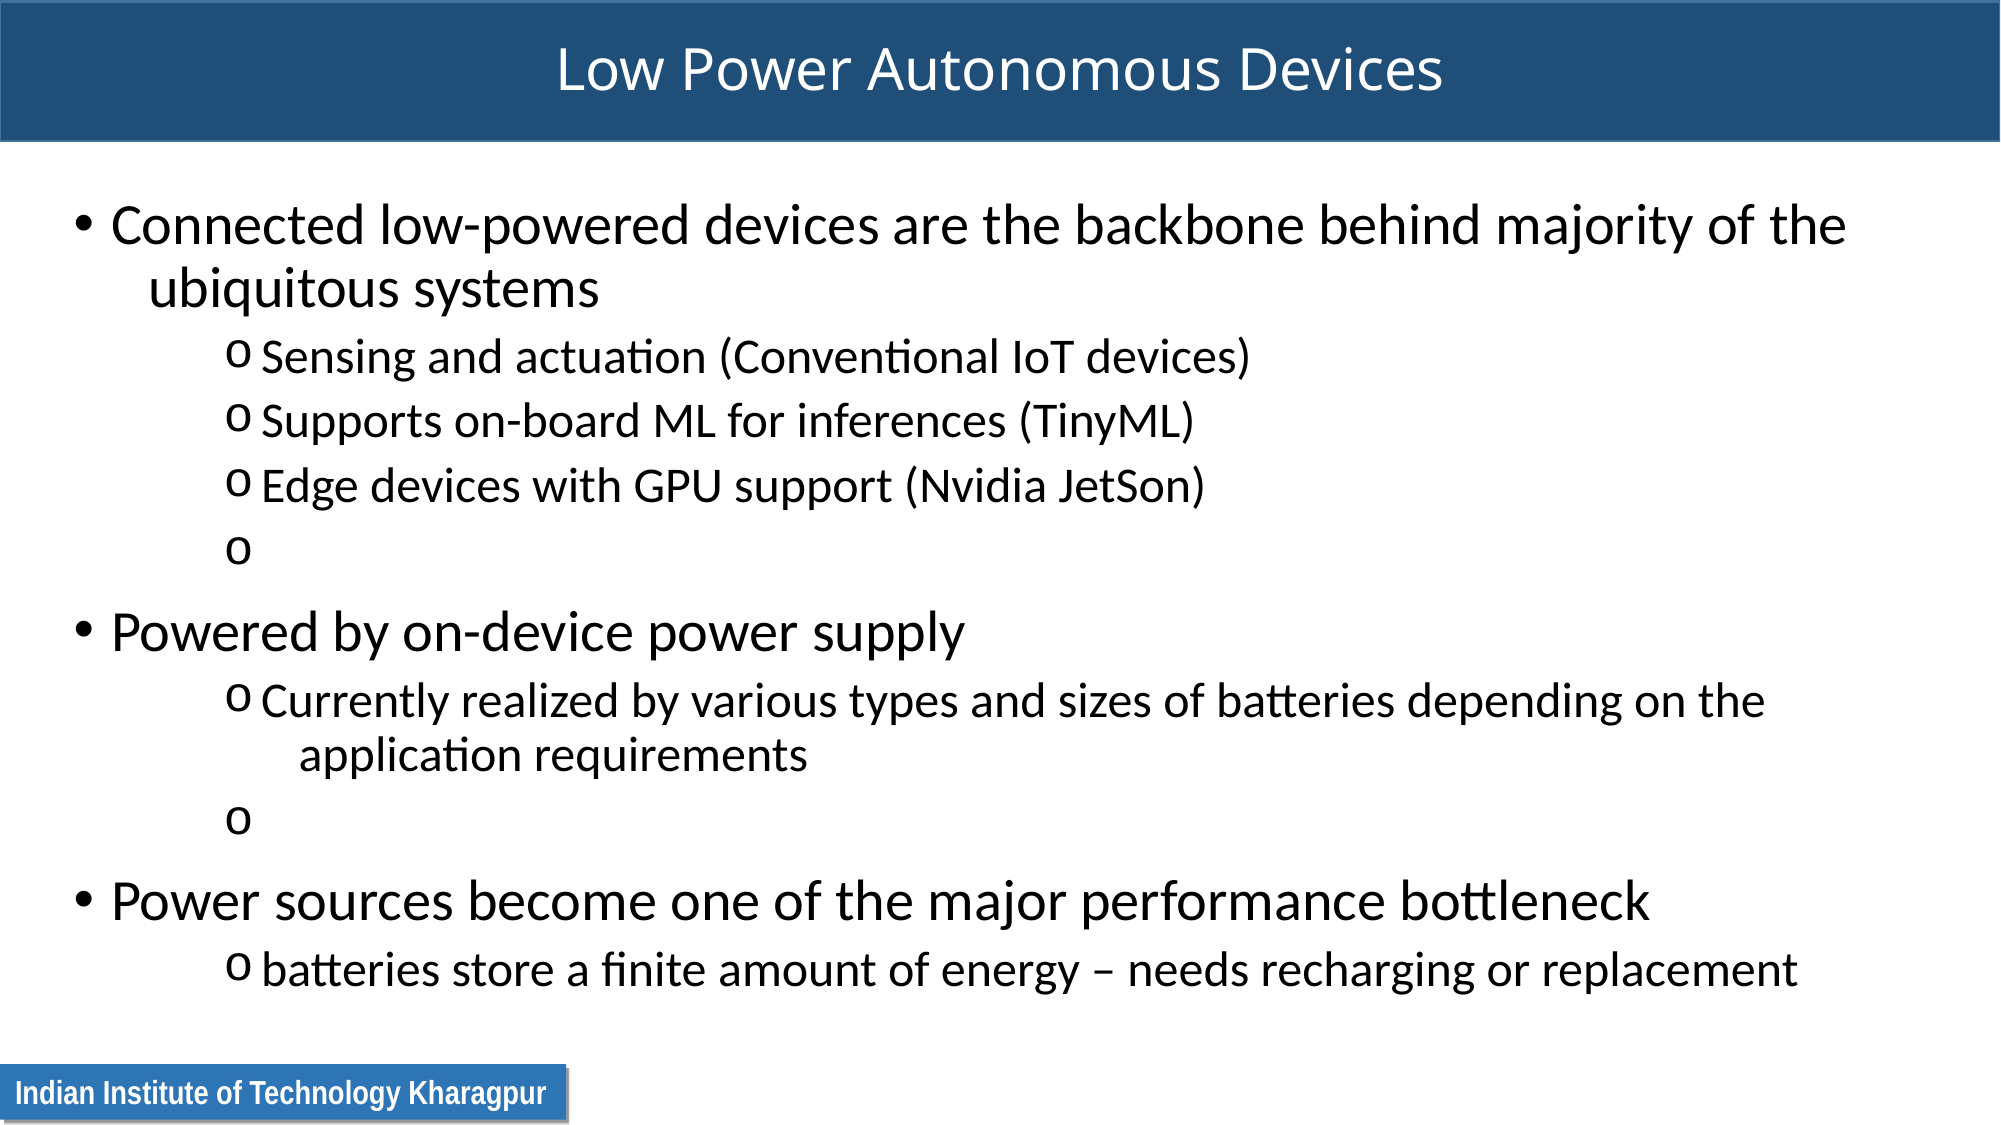

Low Power Autonomous Devices
# Connected low-powered devices are the backbone behind majority of the ubiquitous systems
Sensing and actuation (Conventional IoT devices)
Supports on-board ML for inferences (TinyML)
Edge devices with GPU support (Nvidia JetSon)
Powered by on-device power supply
Currently realized by various types and sizes of batteries depending on the application requirements
Power sources become one of the major performance bottleneck
batteries store a finite amount of energy – needs recharging or replacement